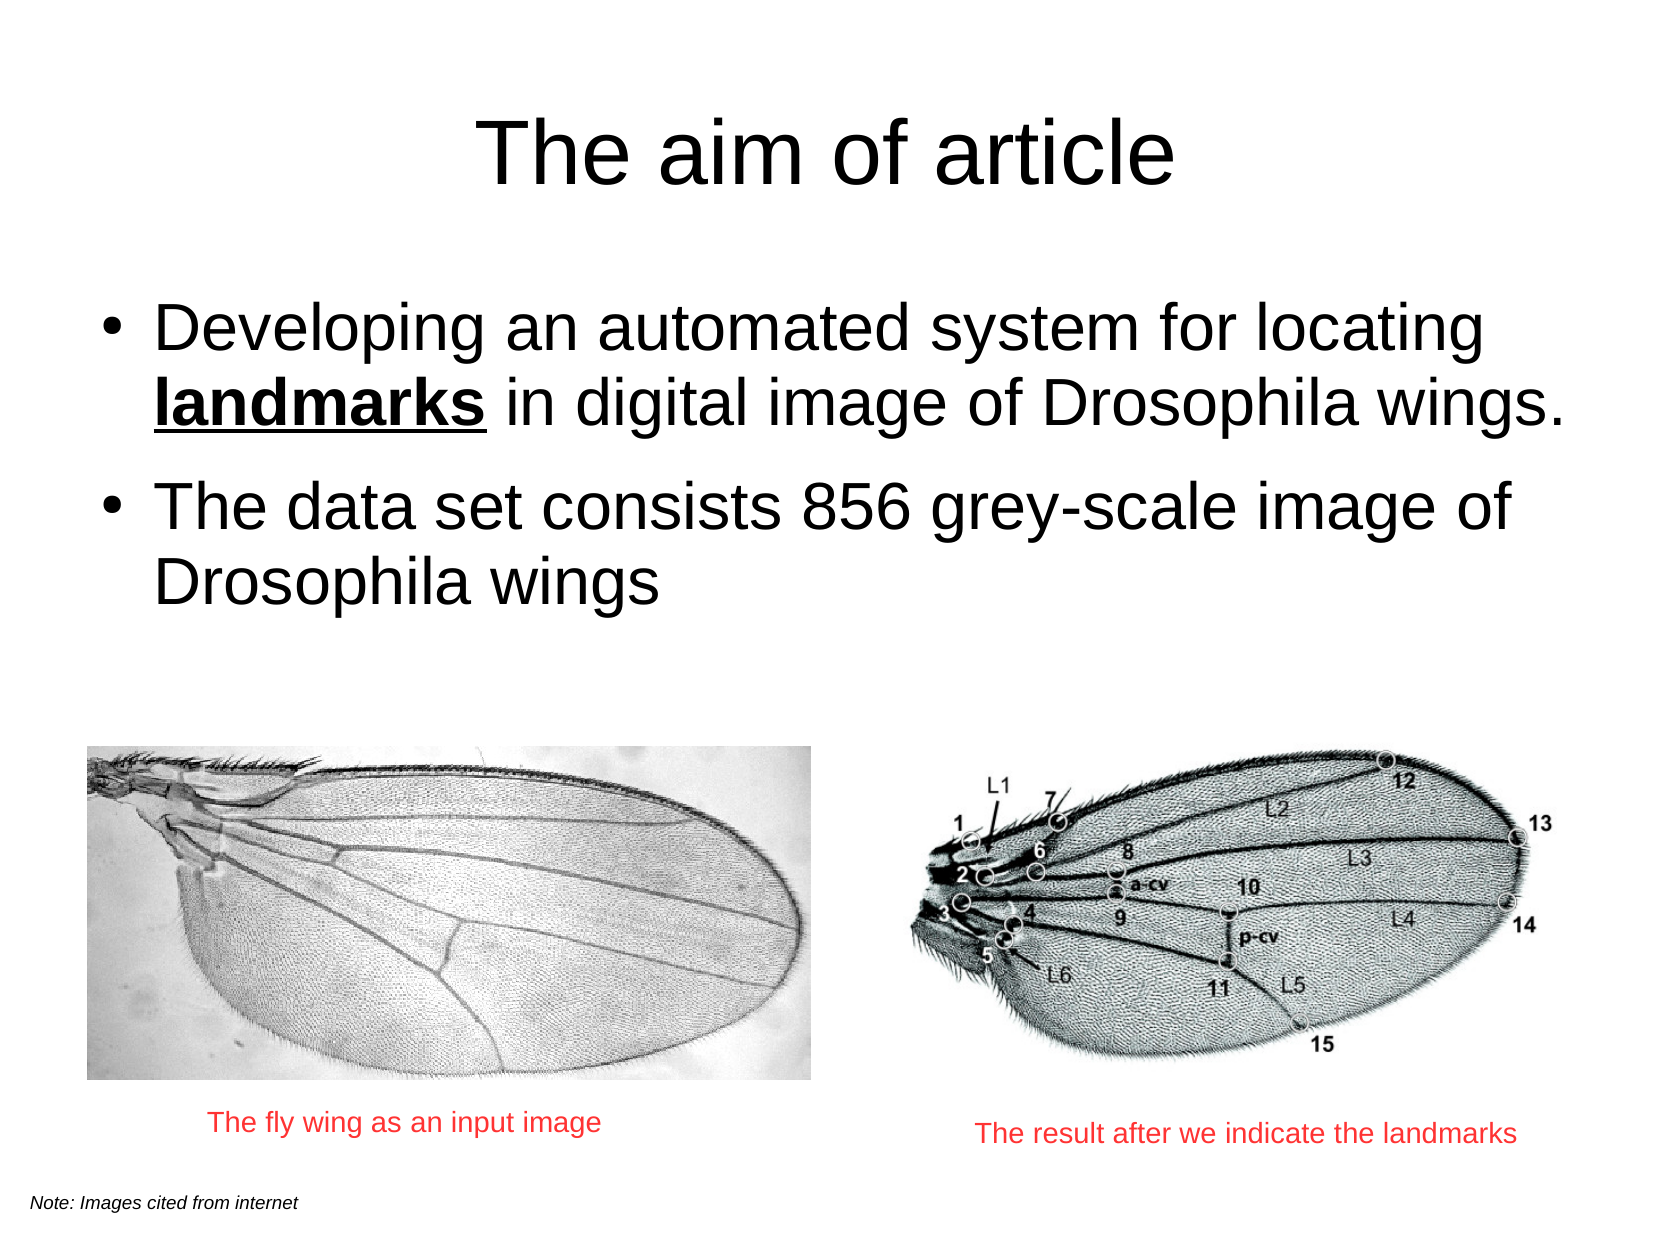

# The aim of article
Developing an automated system for locating landmarks in digital image of Drosophila wings.
The data set consists 856 grey-scale image of Drosophila wings
The fly wing as an input image
The result after we indicate the landmarks
Note: Images cited from internet